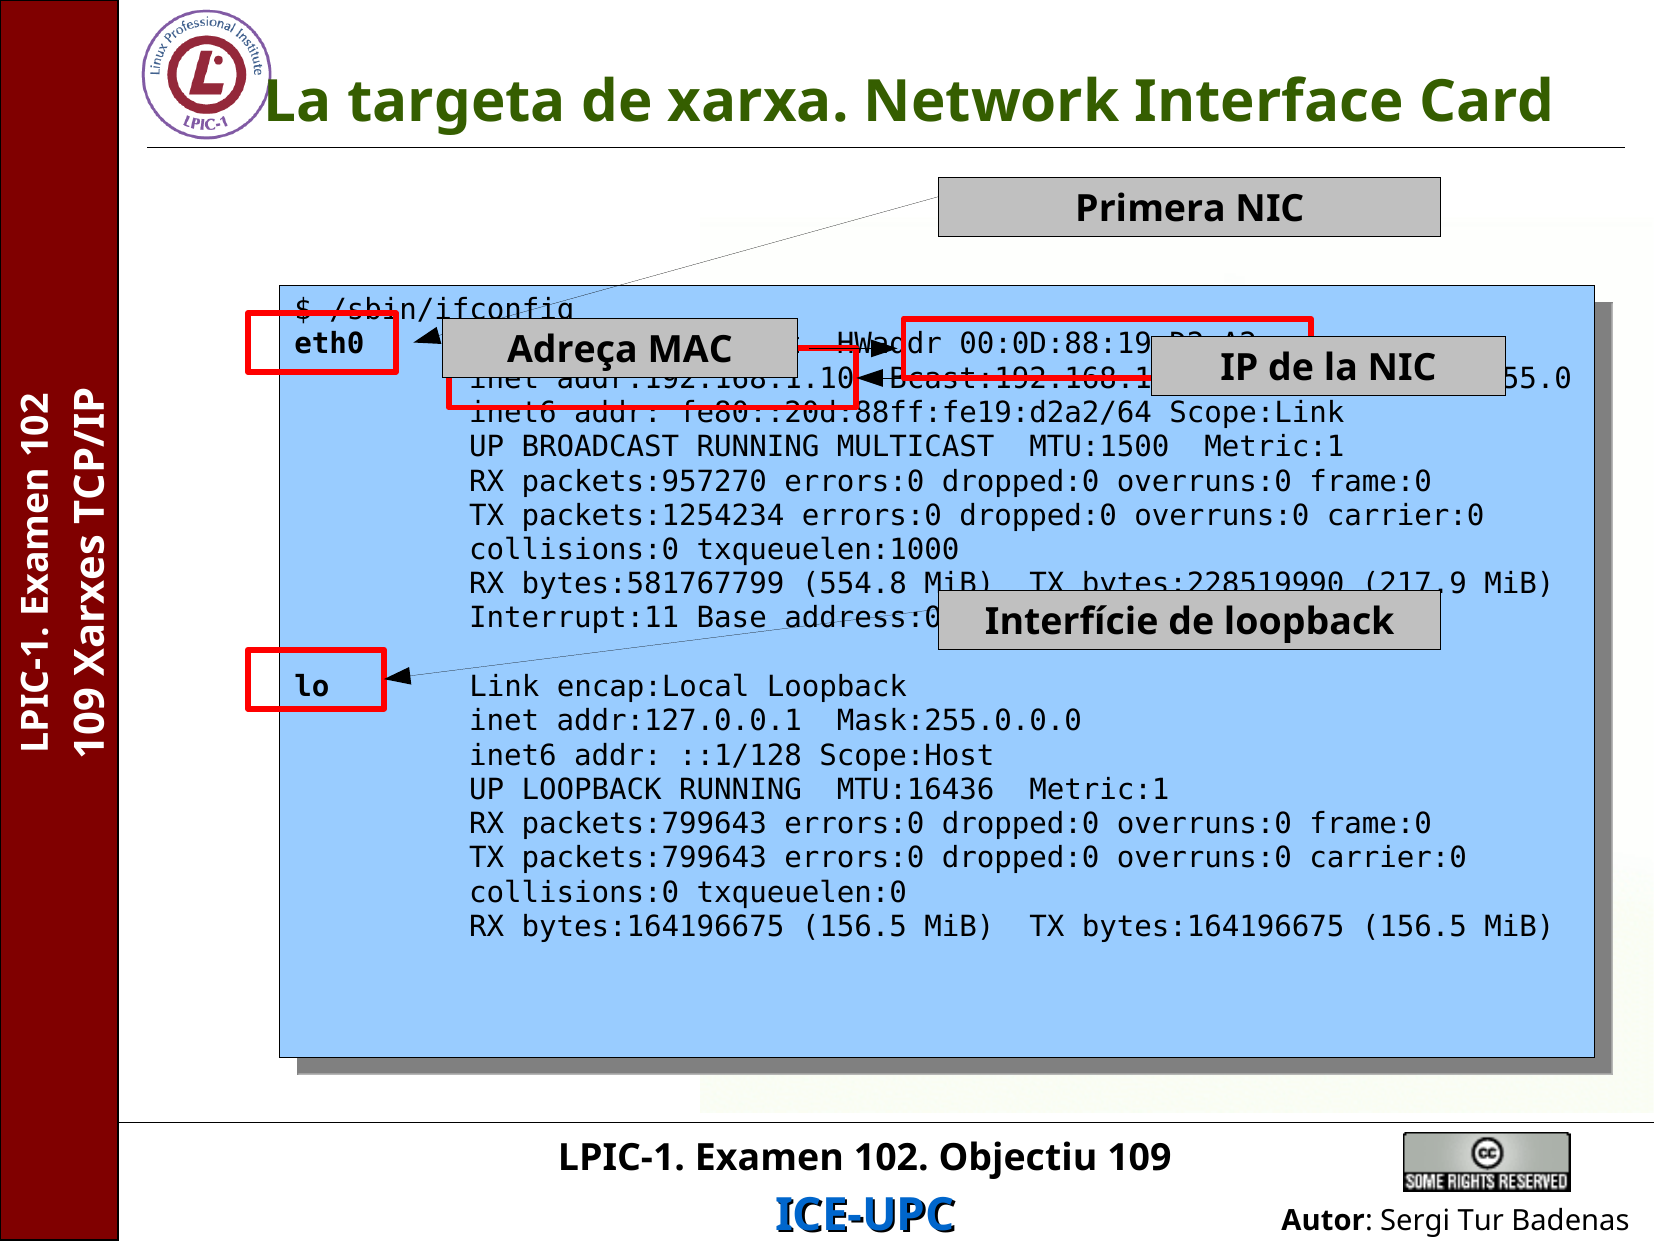

# La targeta de xarxa. Network Interface Card
Primera NIC
$ /sbin/ifconfig
eth0 Link encap:Ethernet HWaddr 00:0D:88:19:D2:A2
 inet addr:192.168.1.10 Bcast:192.168.1.255 Mask:255.255.255.0
 inet6 addr: fe80::20d:88ff:fe19:d2a2/64 Scope:Link
 UP BROADCAST RUNNING MULTICAST MTU:1500 Metric:1
 RX packets:957270 errors:0 dropped:0 overruns:0 frame:0
 TX packets:1254234 errors:0 dropped:0 overruns:0 carrier:0
 collisions:0 txqueuelen:1000
 RX bytes:581767799 (554.8 MiB) TX bytes:228519990 (217.9 MiB)
 Interrupt:11 Base address:0x4000
lo Link encap:Local Loopback
 inet addr:127.0.0.1 Mask:255.0.0.0
 inet6 addr: ::1/128 Scope:Host
 UP LOOPBACK RUNNING MTU:16436 Metric:1
 RX packets:799643 errors:0 dropped:0 overruns:0 frame:0
 TX packets:799643 errors:0 dropped:0 overruns:0 carrier:0
 collisions:0 txqueuelen:0
 RX bytes:164196675 (156.5 MiB) TX bytes:164196675 (156.5 MiB)
Adreça MAC
IP de la NIC
Interfície de loopback